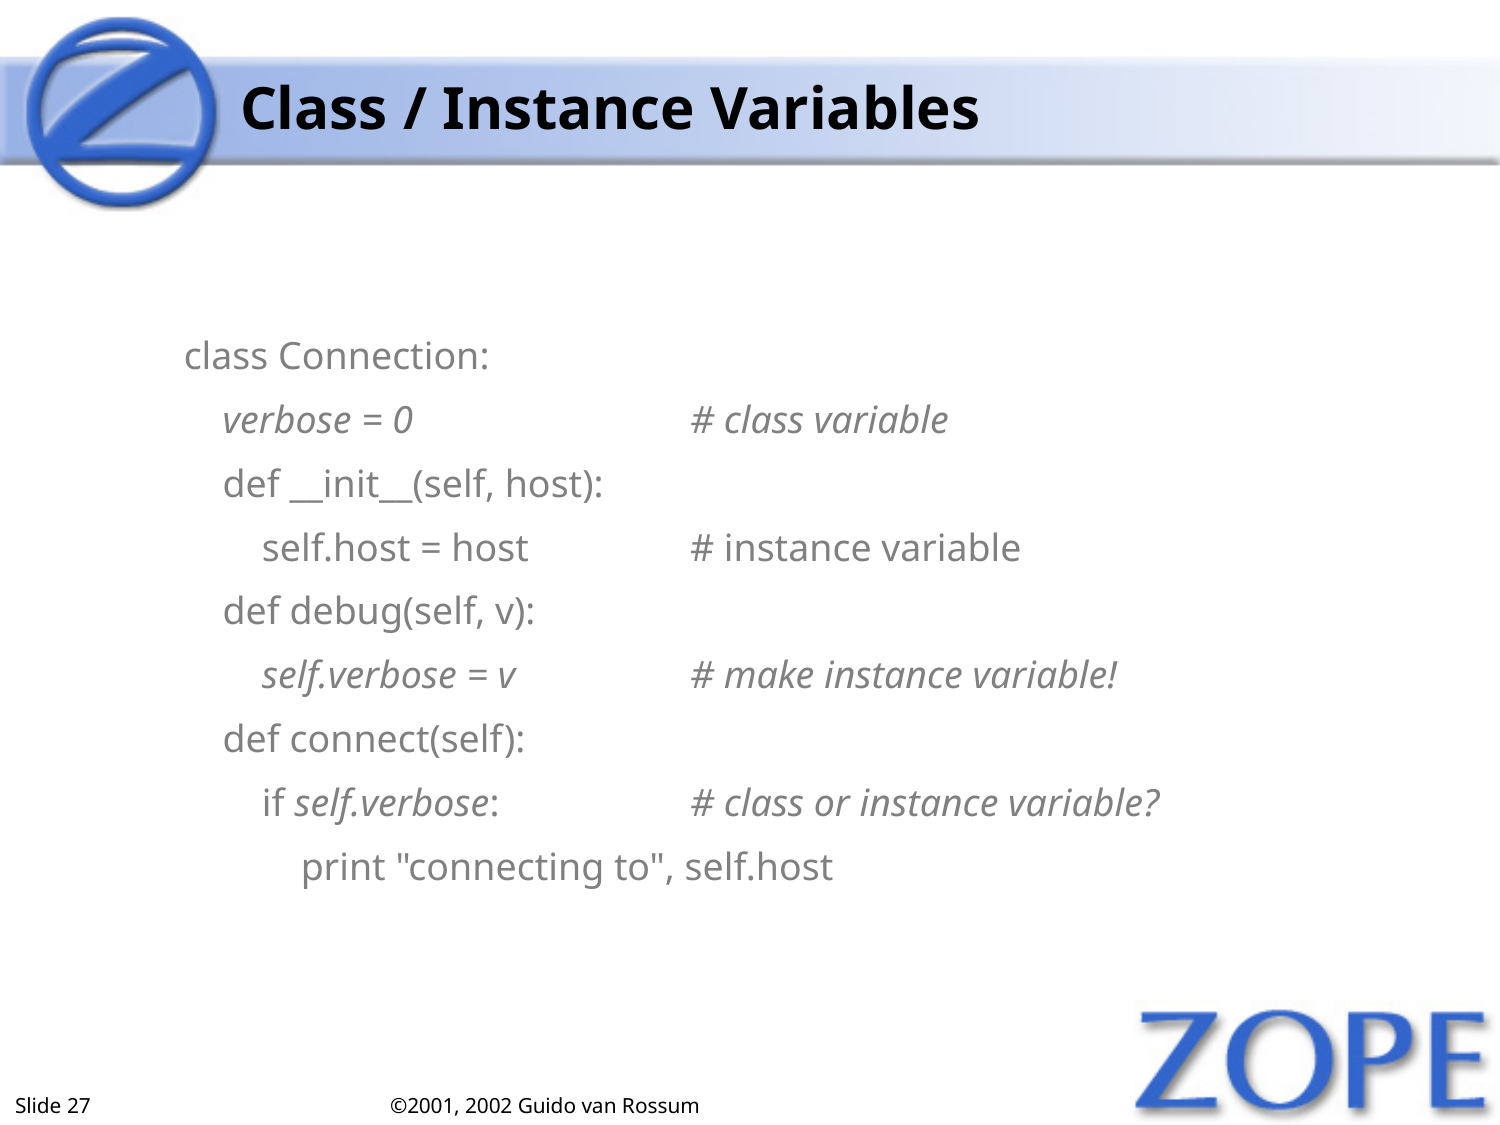

# Class / Instance Variables
class Connection:
 verbose = 0				# class variable
 def __init__(self, host):
 self.host = host			# instance variable
 def debug(self, v):
 self.verbose = v			# make instance variable!
 def connect(self):
 if self.verbose:			# class or instance variable?
 print "connecting to", self.host